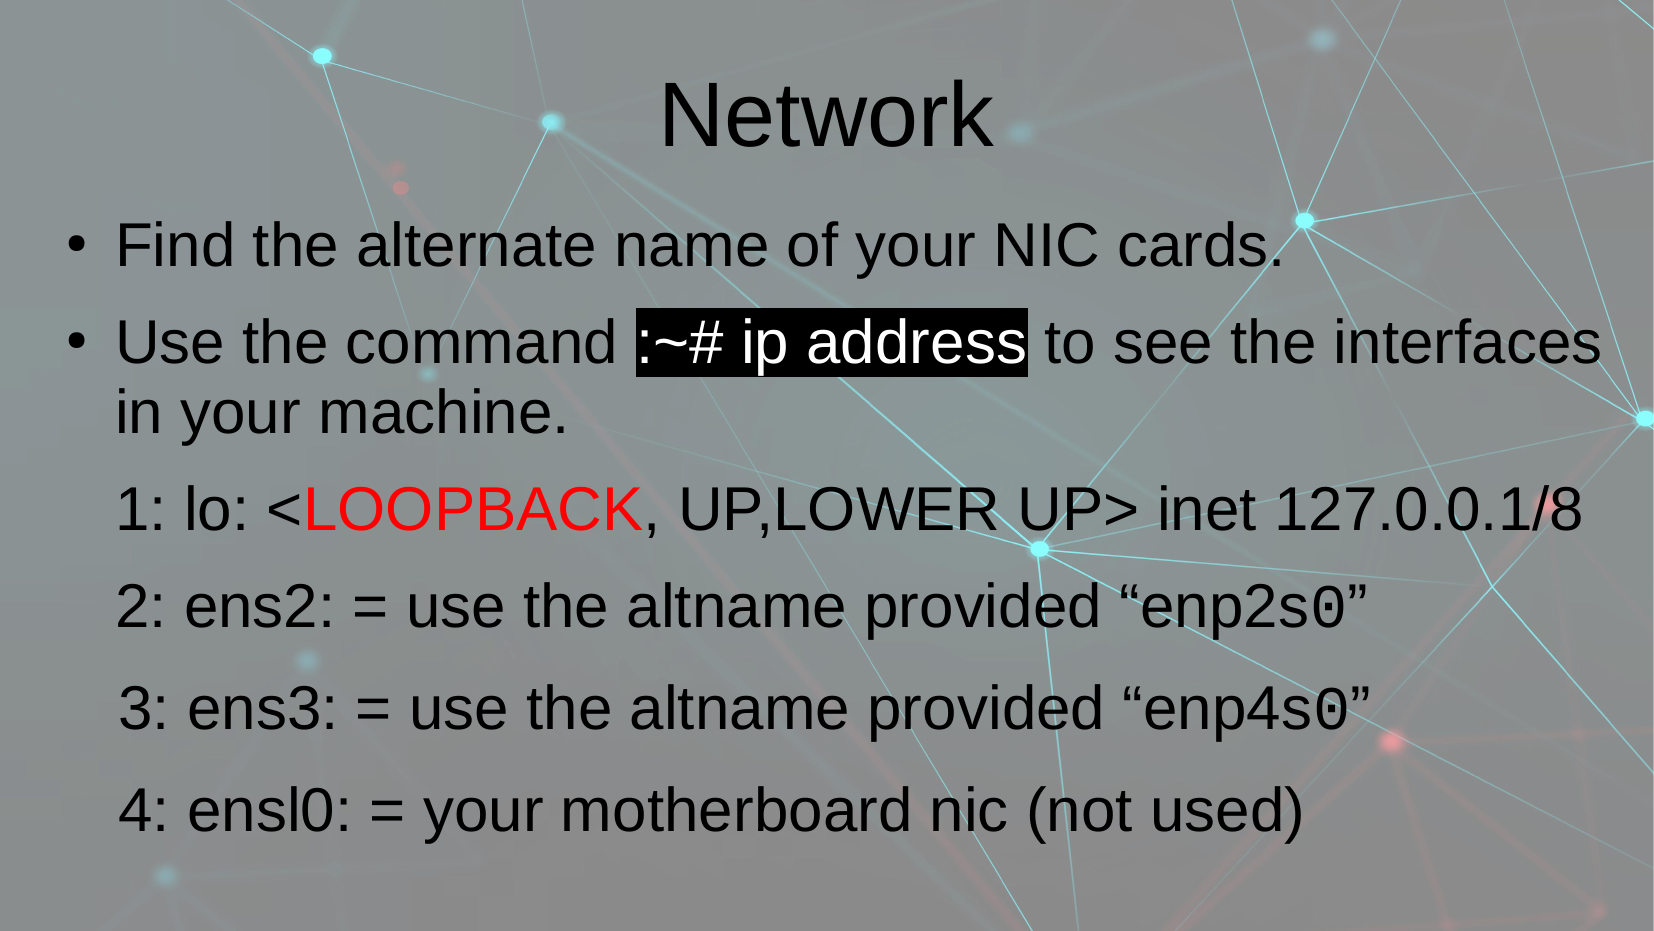

# Network
Find the alternate name of your NIC cards.
Use the command :~# ip address to see the interfaces in your machine.
1: lo: <LOOPBACK, UP,LOWER UP> inet 127.0.0.1/8
2: ens2: = use the altname provided “enp2s0”
 3: ens3: = use the altname provided “enp4s0”
 4: ensl0: = your motherboard nic (not used)